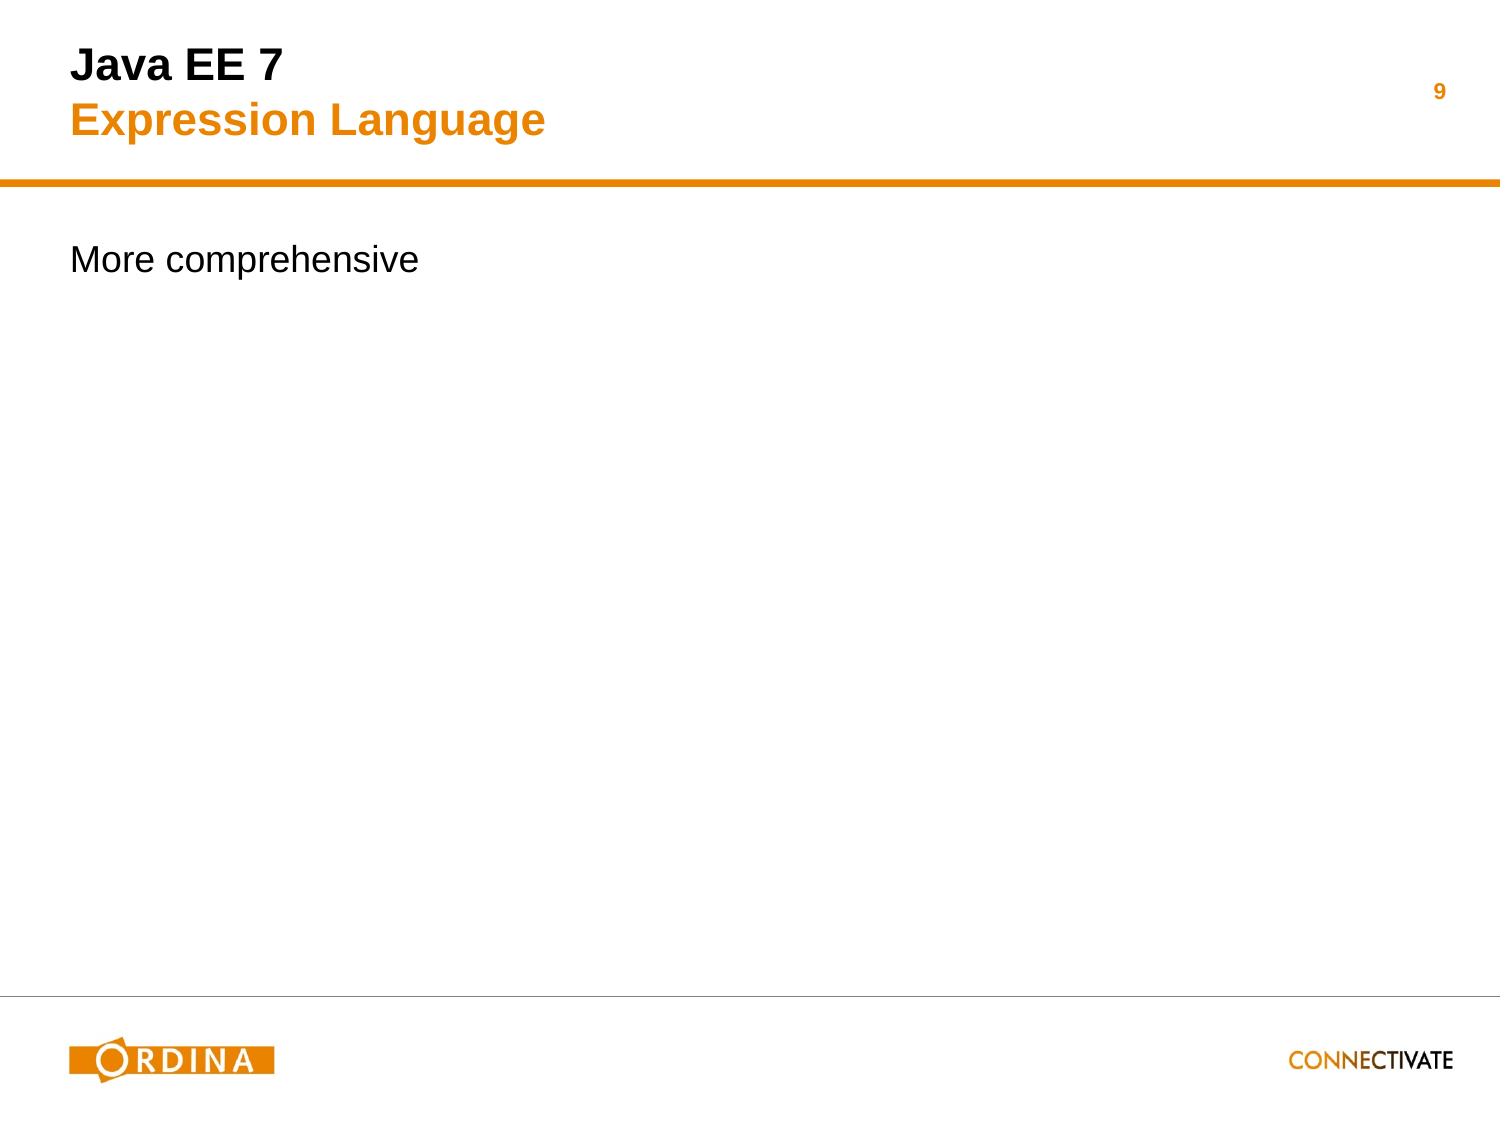

# Java EE 7 Expression Language
More comprehensive